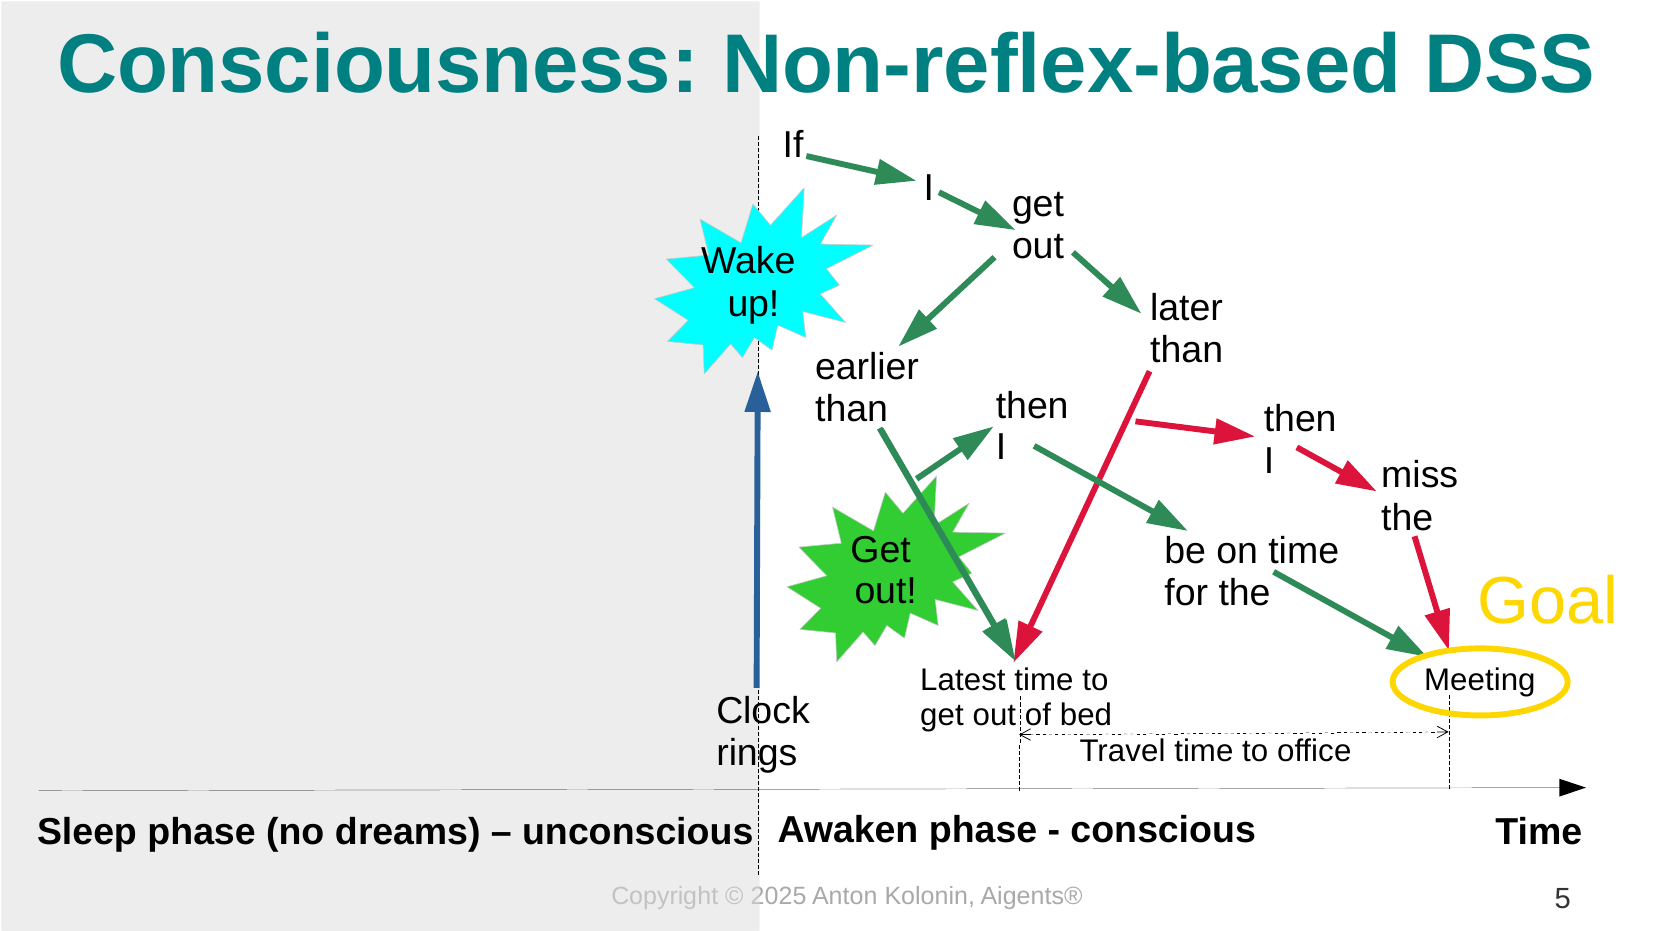

Consciousness: Non-reflex-based DSS
If
I
get
out
Wake
up!
later
than
earlier than
then
I
then
I
miss
the
Get
out!
be on time
for the
Goal
Latest time to
get out of bed
Meeting
Clock
rings
Travel time to office
Awaken phase - conscious
Time
Sleep phase (no dreams) – unconscious
Copyright © 2025 Anton Kolonin, Aigents®
5